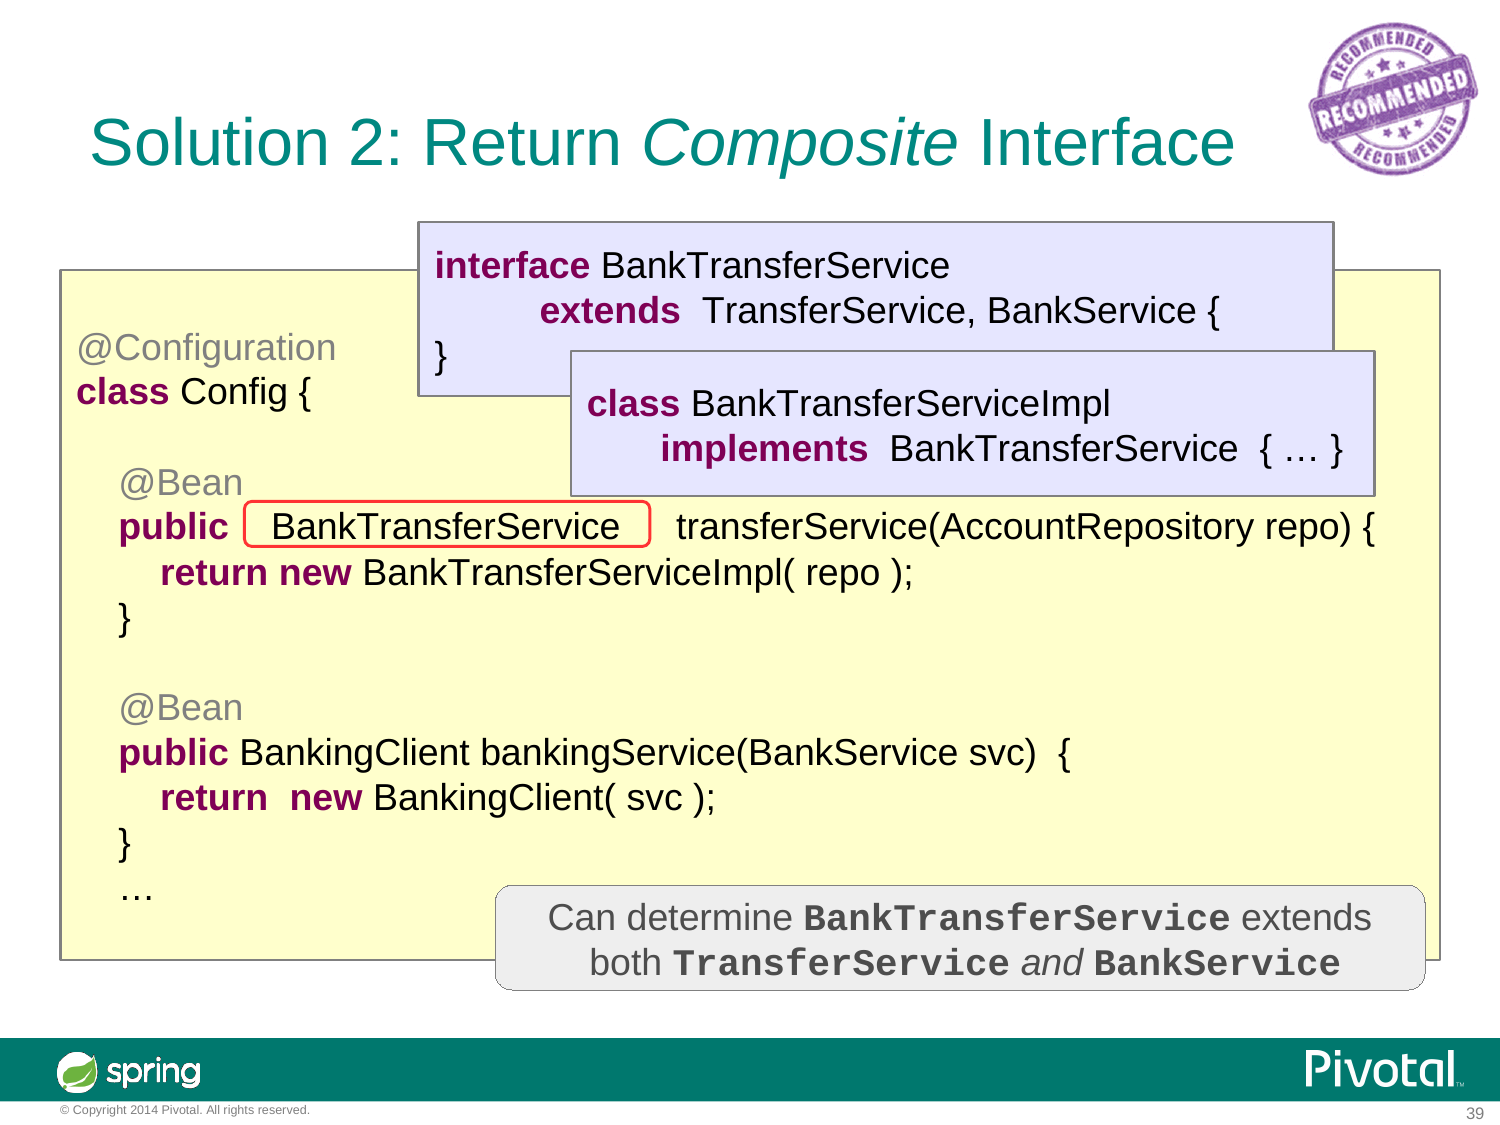

# Solution 2: Return Composite Interface
interface BankTransferService
 extends TransferService, BankService {
}
@Configuration
class Config {
 @Bean
 public BankTransferService	transferService(AccountRepository repo) {
 return new BankTransferServiceImpl( repo );
 }
 @Bean
 public BankingClient bankingService(BankService svc) {
 return new BankingClient( svc );
 }
 …
class BankTransferServiceImpl
 implements BankTransferService { … }
Can determine BankTransferService extends
 both TransferService and BankService